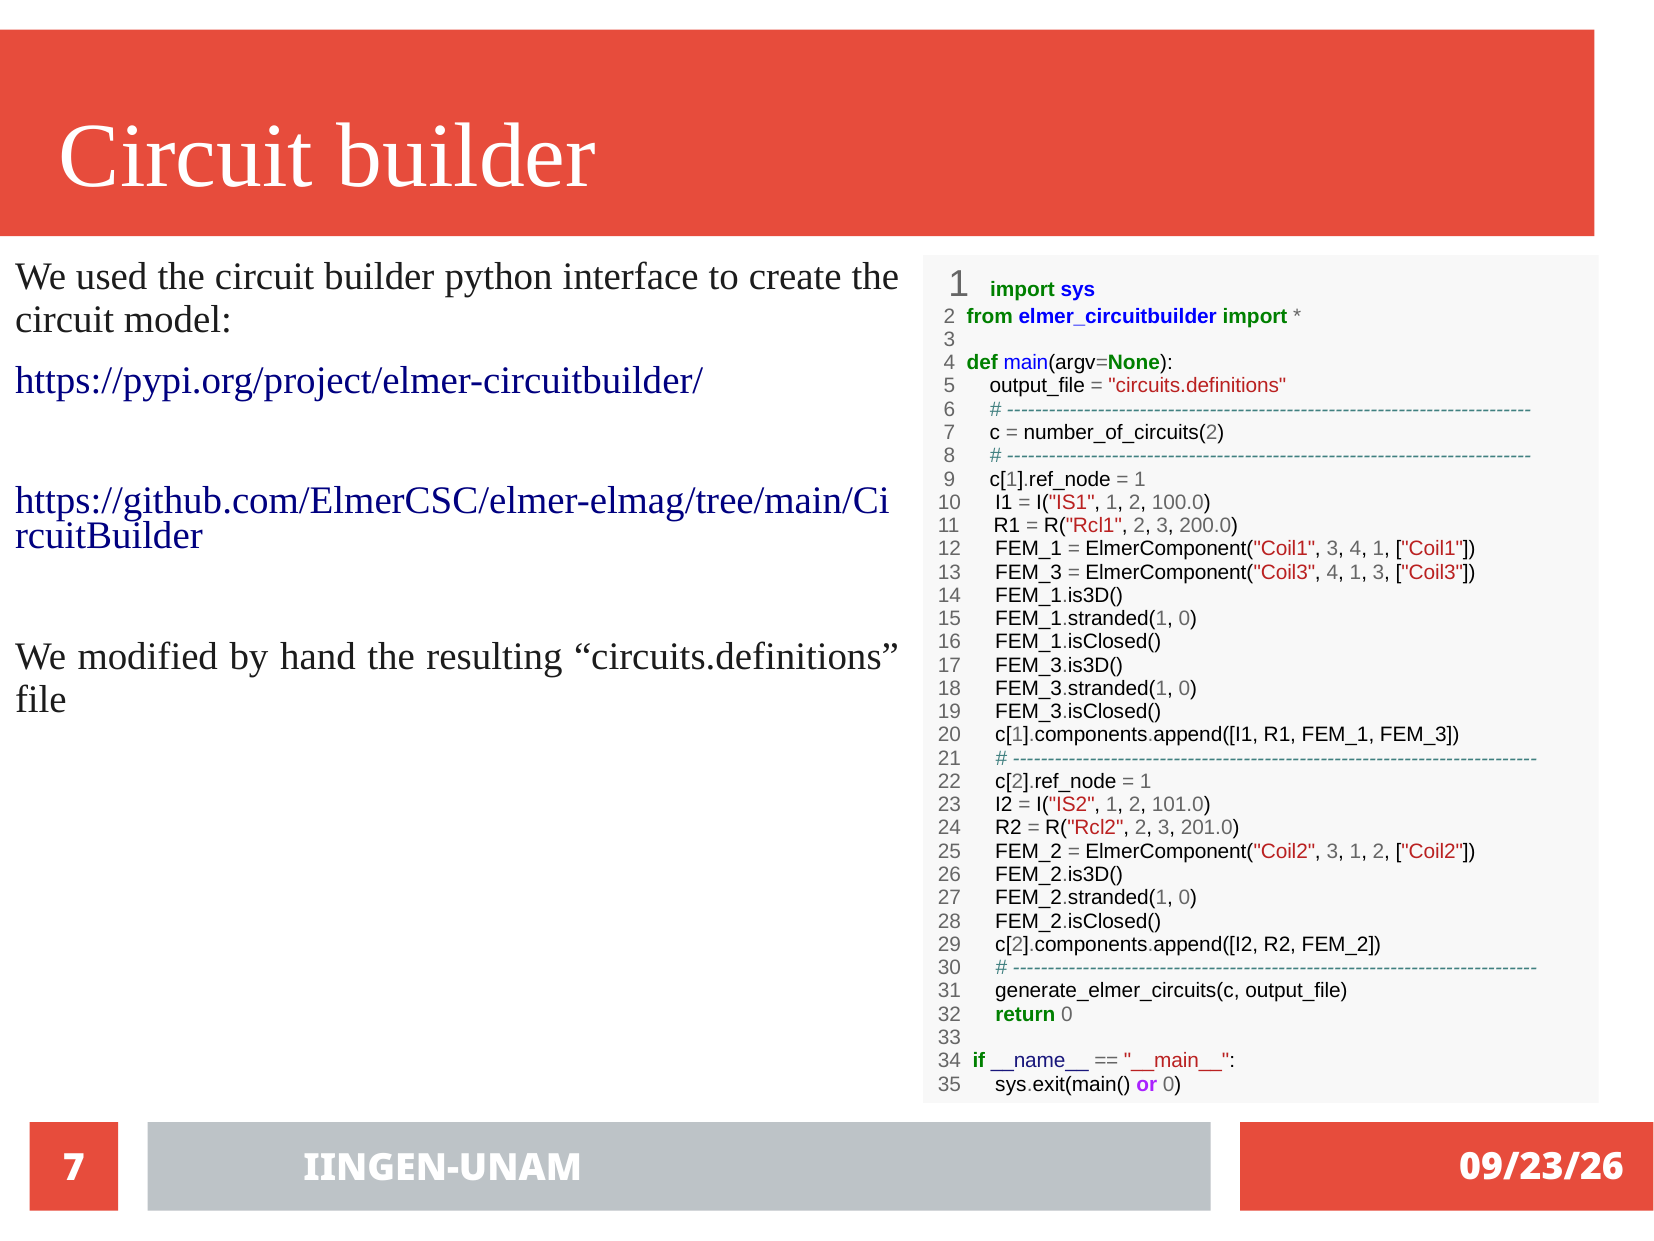

# Circuit builder
We used the circuit builder python interface to create the circuit model:
https://pypi.org/project/elmer-circuitbuilder/
https://github.com/ElmerCSC/elmer-elmag/tree/main/CircuitBuilder
We modified by hand the resulting “circuits.definitions” file
 1 import sys
 2 from elmer_circuitbuilder import *
 3
 4 def main(argv=None):
 5 output_file = "circuits.definitions"
 6 # ---------------------------------------------------------------------------
 7 c = number_of_circuits(2)
 8 # ---------------------------------------------------------------------------
 9 c[1].ref_node = 1
10 I1 = I("IS1", 1, 2, 100.0)
11 R1 = R("Rcl1", 2, 3, 200.0)
12 FEM_1 = ElmerComponent("Coil1", 3, 4, 1, ["Coil1"])
13 FEM_3 = ElmerComponent("Coil3", 4, 1, 3, ["Coil3"])
14 FEM_1.is3D()
15 FEM_1.stranded(1, 0)
16 FEM_1.isClosed()
17 FEM_3.is3D()
18 FEM_3.stranded(1, 0)
19 FEM_3.isClosed()
20 c[1].components.append([I1, R1, FEM_1, FEM_3])
21 # ---------------------------------------------------------------------------
22 c[2].ref_node = 1
23 I2 = I("IS2", 1, 2, 101.0)
24 R2 = R("Rcl2", 2, 3, 201.0)
25 FEM_2 = ElmerComponent("Coil2", 3, 1, 2, ["Coil2"])
26 FEM_2.is3D()
27 FEM_2.stranded(1, 0)
28 FEM_2.isClosed()
29 c[2].components.append([I2, R2, FEM_2])
30 # ---------------------------------------------------------------------------
31 generate_elmer_circuits(c, output_file)
32 return 0
33
34 if __name__ == "__main__":
35 sys.exit(main() or 0)
7
IINGEN-UNAM